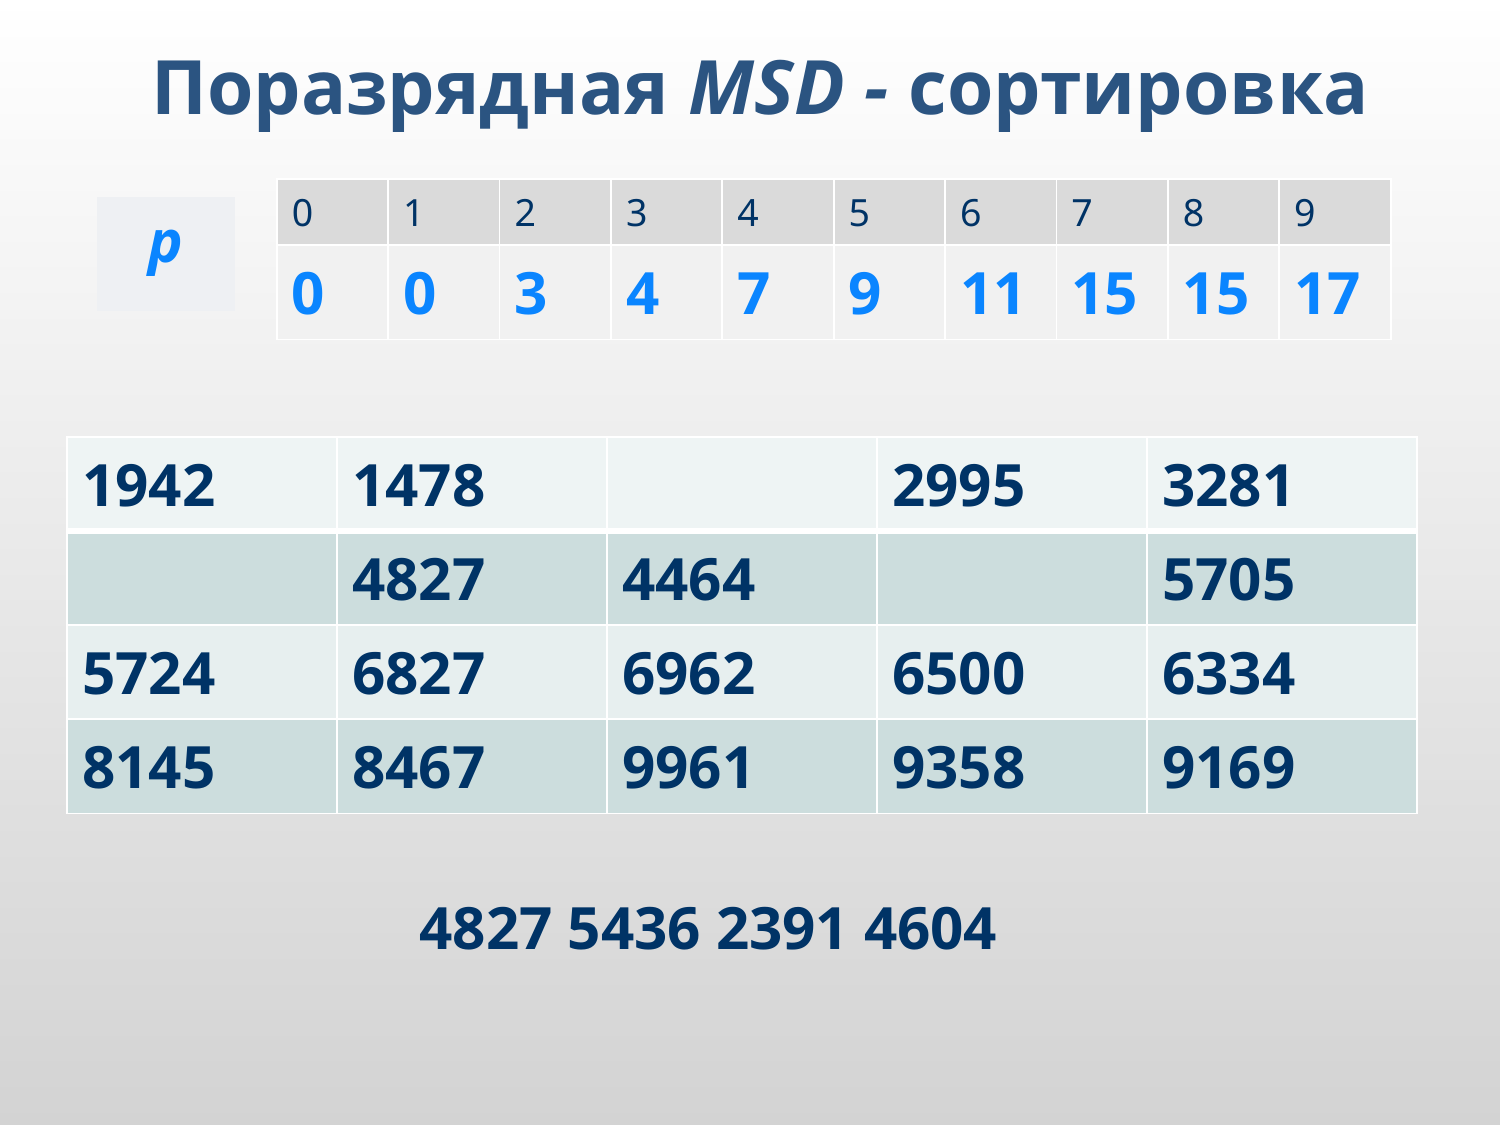

Поразрядная MSD - сортировка
| 0 | 1 | 2 | 3 | 4 | 5 | 6 | 7 | 8 | 9 |
| --- | --- | --- | --- | --- | --- | --- | --- | --- | --- |
| 0 | 0 | 3 | 4 | 7 | 9 | 11 | 15 | 15 | 17 |
p
| 1942 | 1478 | | 2995 | 3281 |
| --- | --- | --- | --- | --- |
| | 4827 | 4464 | | 5705 |
| 5724 | 6827 | 6962 | 6500 | 6334 |
| 8145 | 8467 | 9961 | 9358 | 9169 |
4827 5436 2391 4604